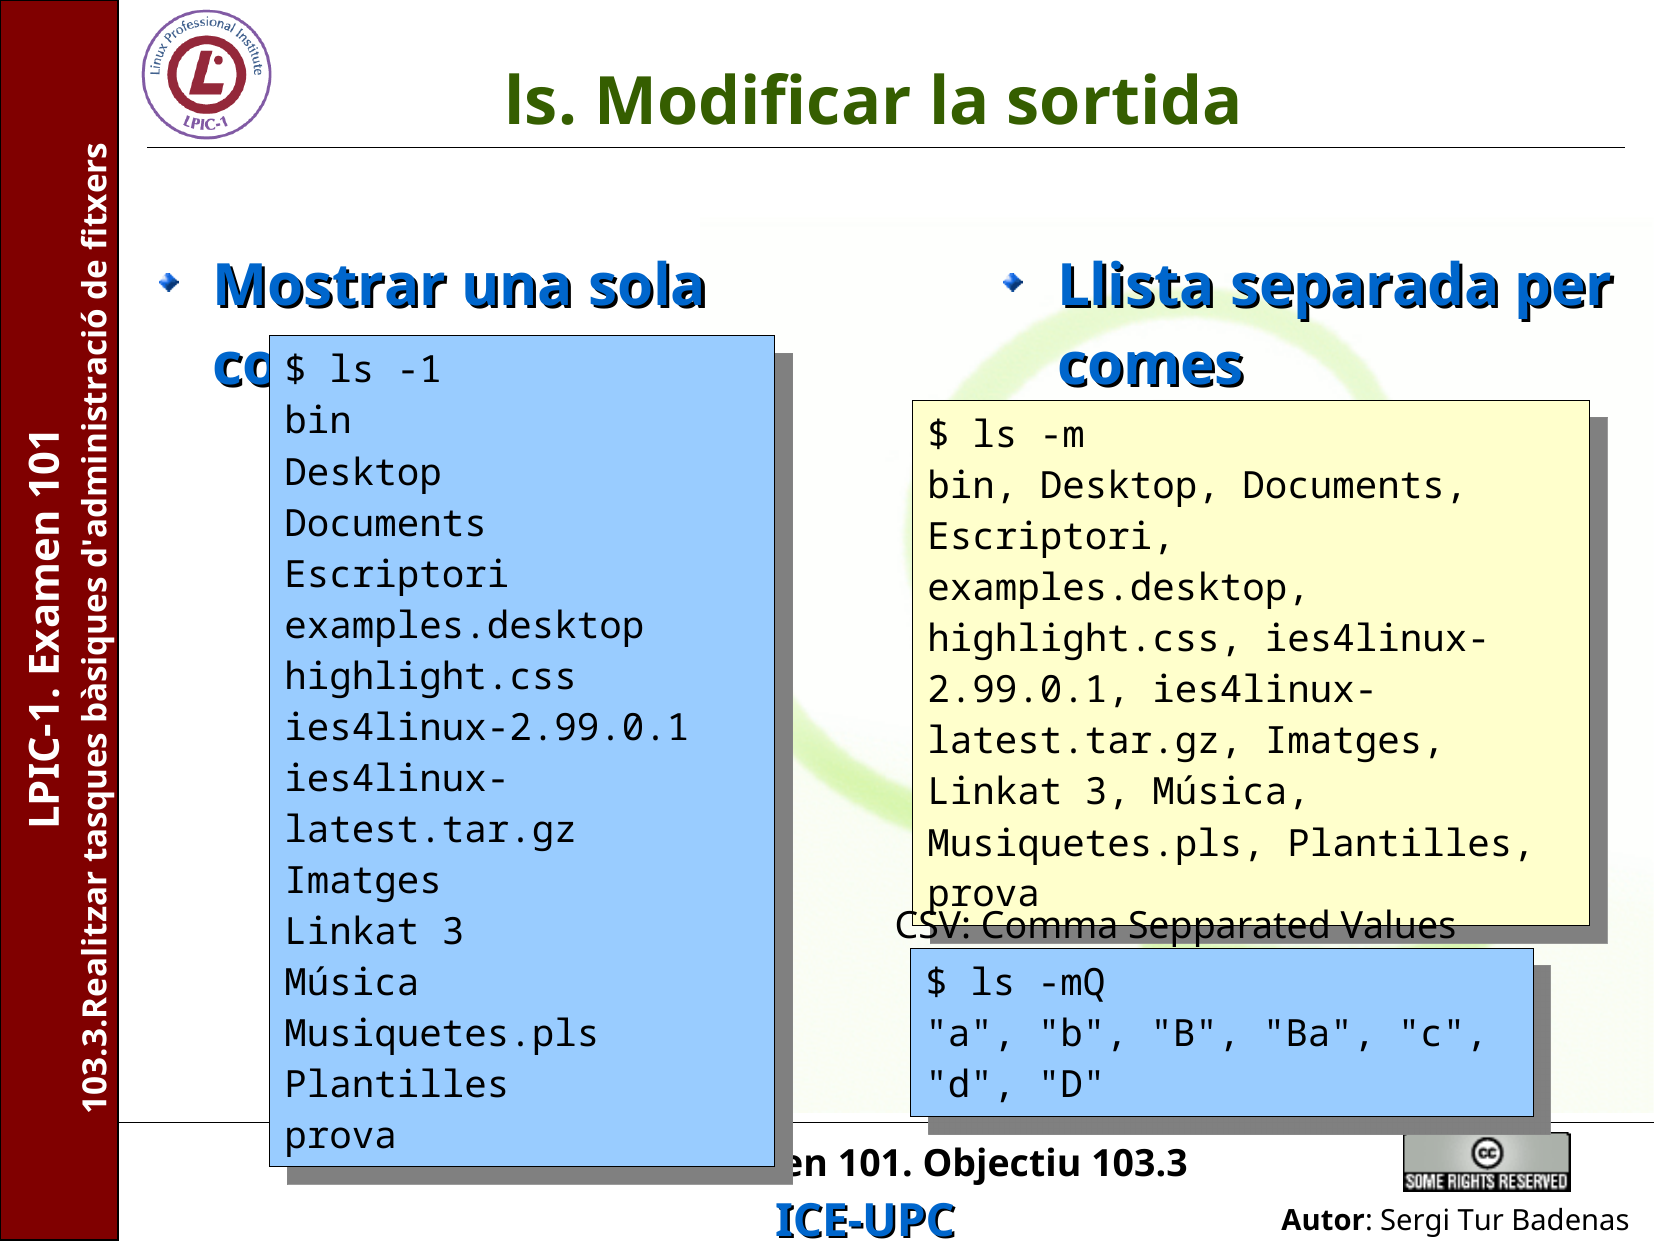

# ls. Modificar la sortida
Mostrar una sola columna
Llista separada per comes
$ ls -1
bin
Desktop
Documents
Escriptori
examples.desktop
highlight.css
ies4linux-2.99.0.1
ies4linux-latest.tar.gz
Imatges
Linkat 3
Música
Musiquetes.pls
Plantilles
prova
$ ls -m
bin, Desktop, Documents, Escriptori, examples.desktop, highlight.css, ies4linux-2.99.0.1, ies4linux-latest.tar.gz, Imatges, Linkat 3, Música, Musiquetes.pls, Plantilles,
prova
CSV: Comma Sepparated Values
$ ls -mQ
"a", "b", "B", "Ba", "c", "d", "D"